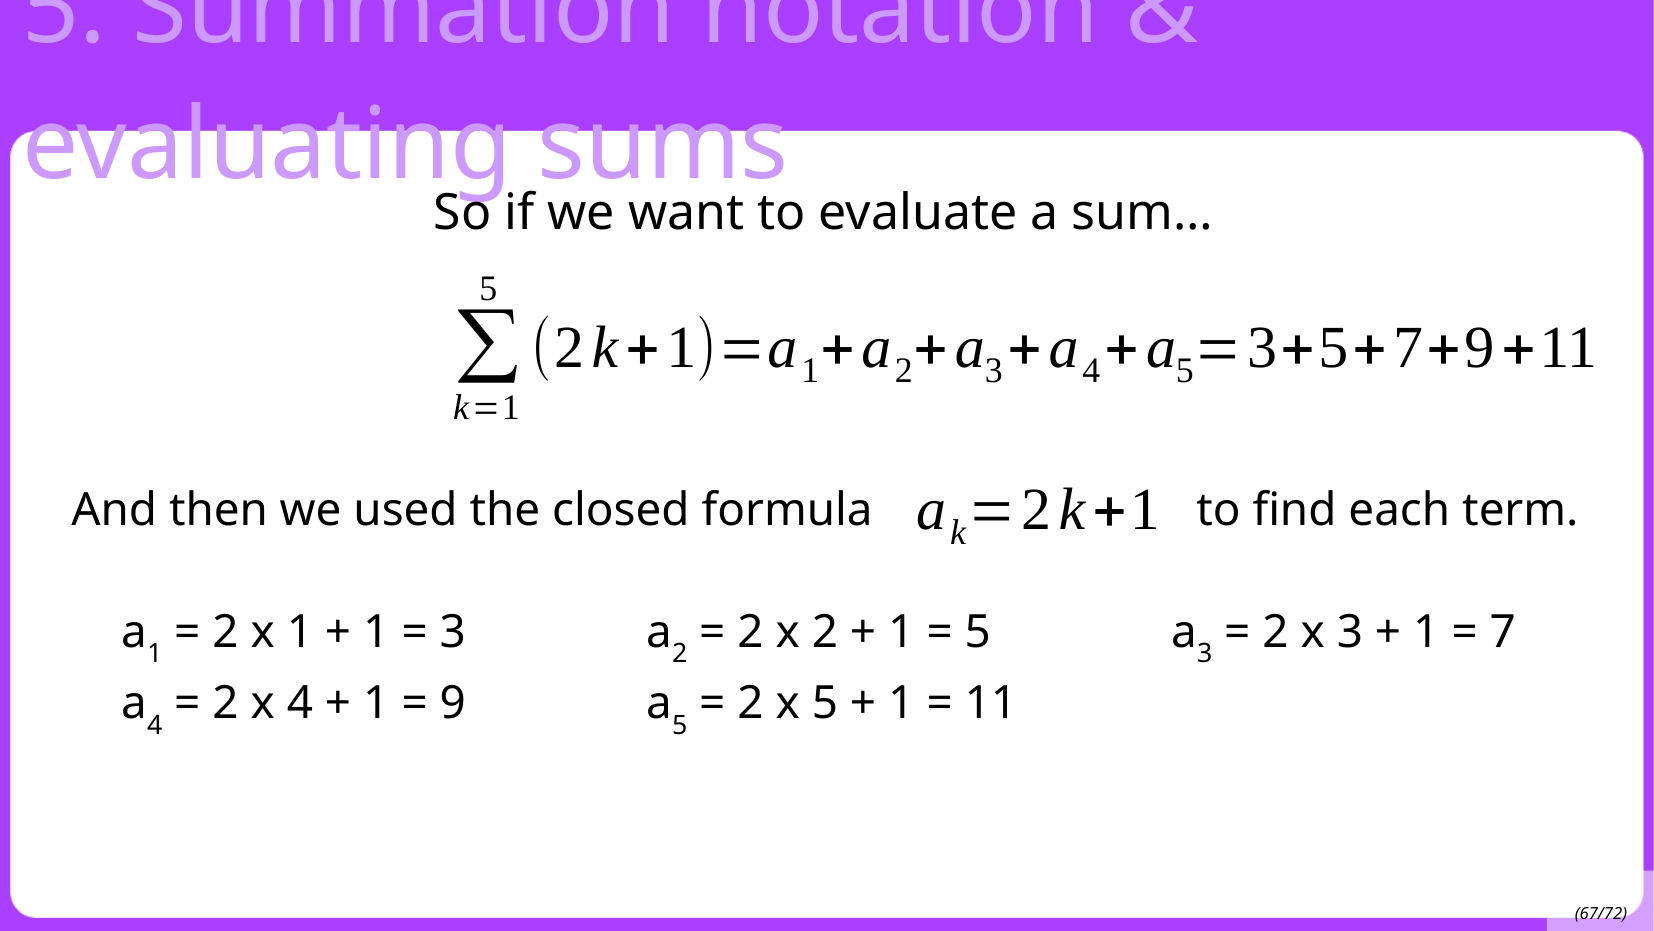

# 5. Summation notation & evaluating sums
So if we want to evaluate a sum…
And then we used the closed formula					to find each term.
a1 = 2 x 1 + 1 = 3			a2 = 2 x 2 + 1 = 5			a3 = 2 x 3 + 1 = 7
a4 = 2 x 4 + 1 = 9			a5 = 2 x 5 + 1 = 11